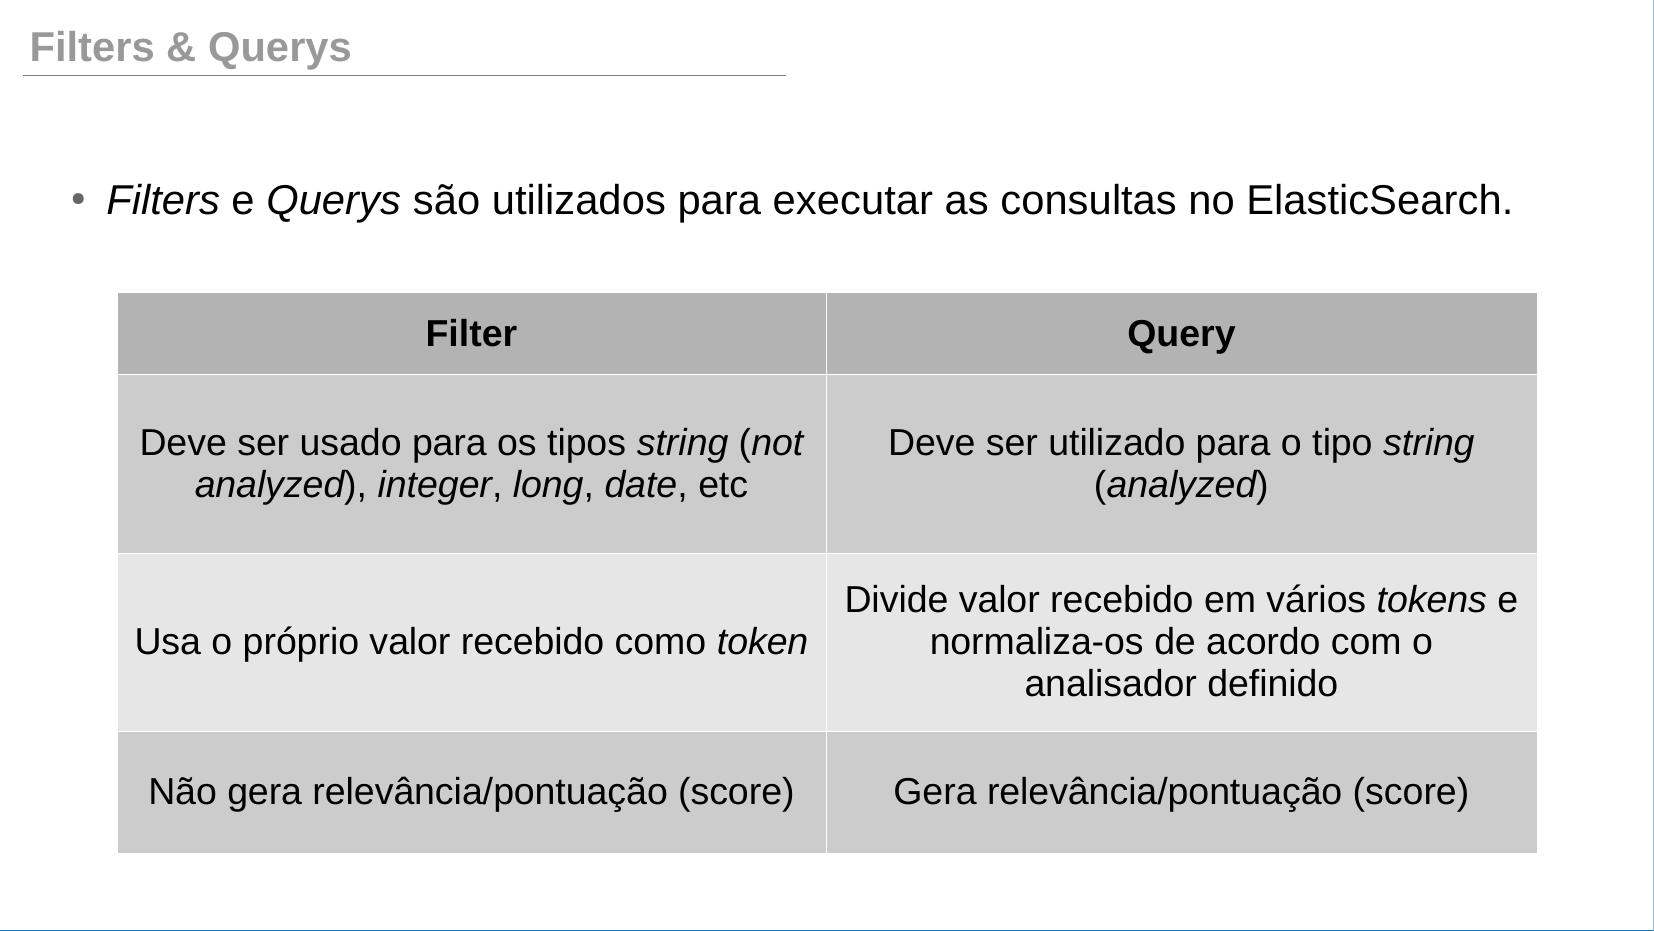

# Filters & Querys
Filters e Querys são utilizados para executar as consultas no ElasticSearch.
| Filter | Query |
| --- | --- |
| Deve ser usado para os tipos string (not analyzed), integer, long, date, etc | Deve ser utilizado para o tipo string (analyzed) |
| Usa o próprio valor recebido como token | Divide valor recebido em vários tokens e normaliza-os de acordo com o analisador definido |
| Não gera relevância/pontuação (score) | Gera relevância/pontuação (score) |